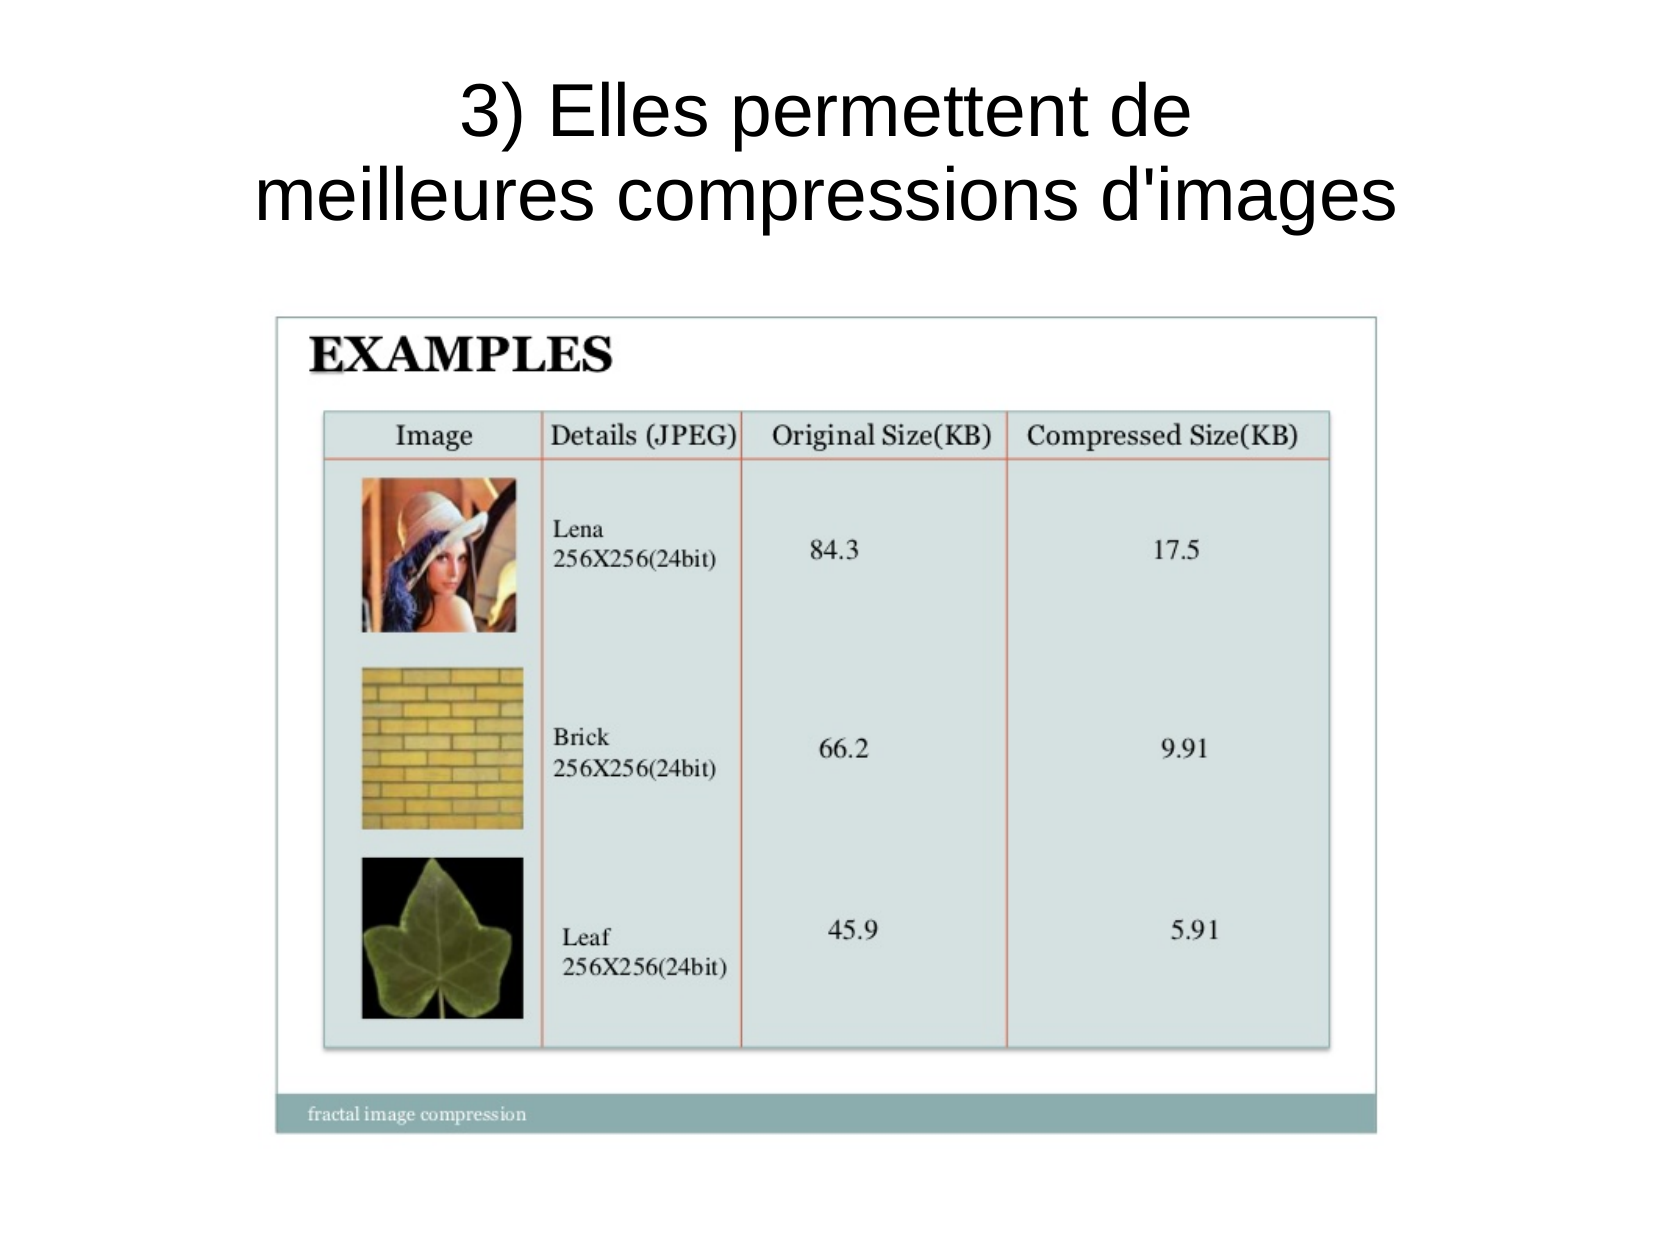

# 3) Elles permettent de meilleures compressions d'images